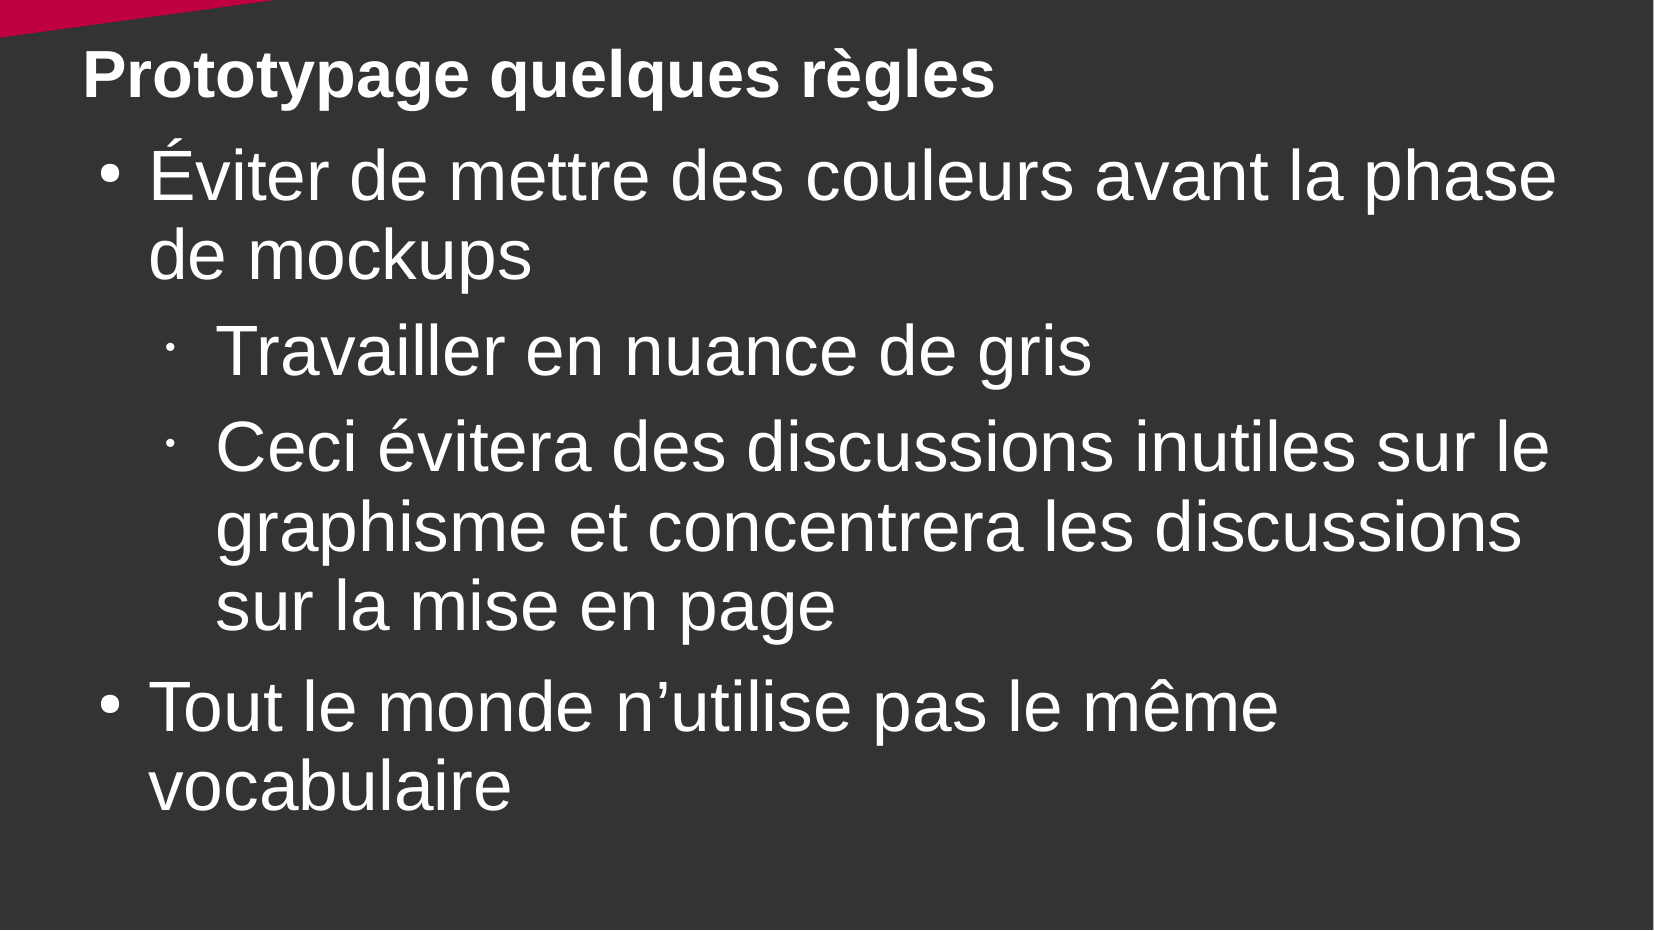

# Prototypage quelques règles
Éviter de mettre des couleurs avant la phase de mockups
Travailler en nuance de gris
Ceci évitera des discussions inutiles sur le graphisme et concentrera les discussions sur la mise en page
Tout le monde n’utilise pas le même vocabulaire